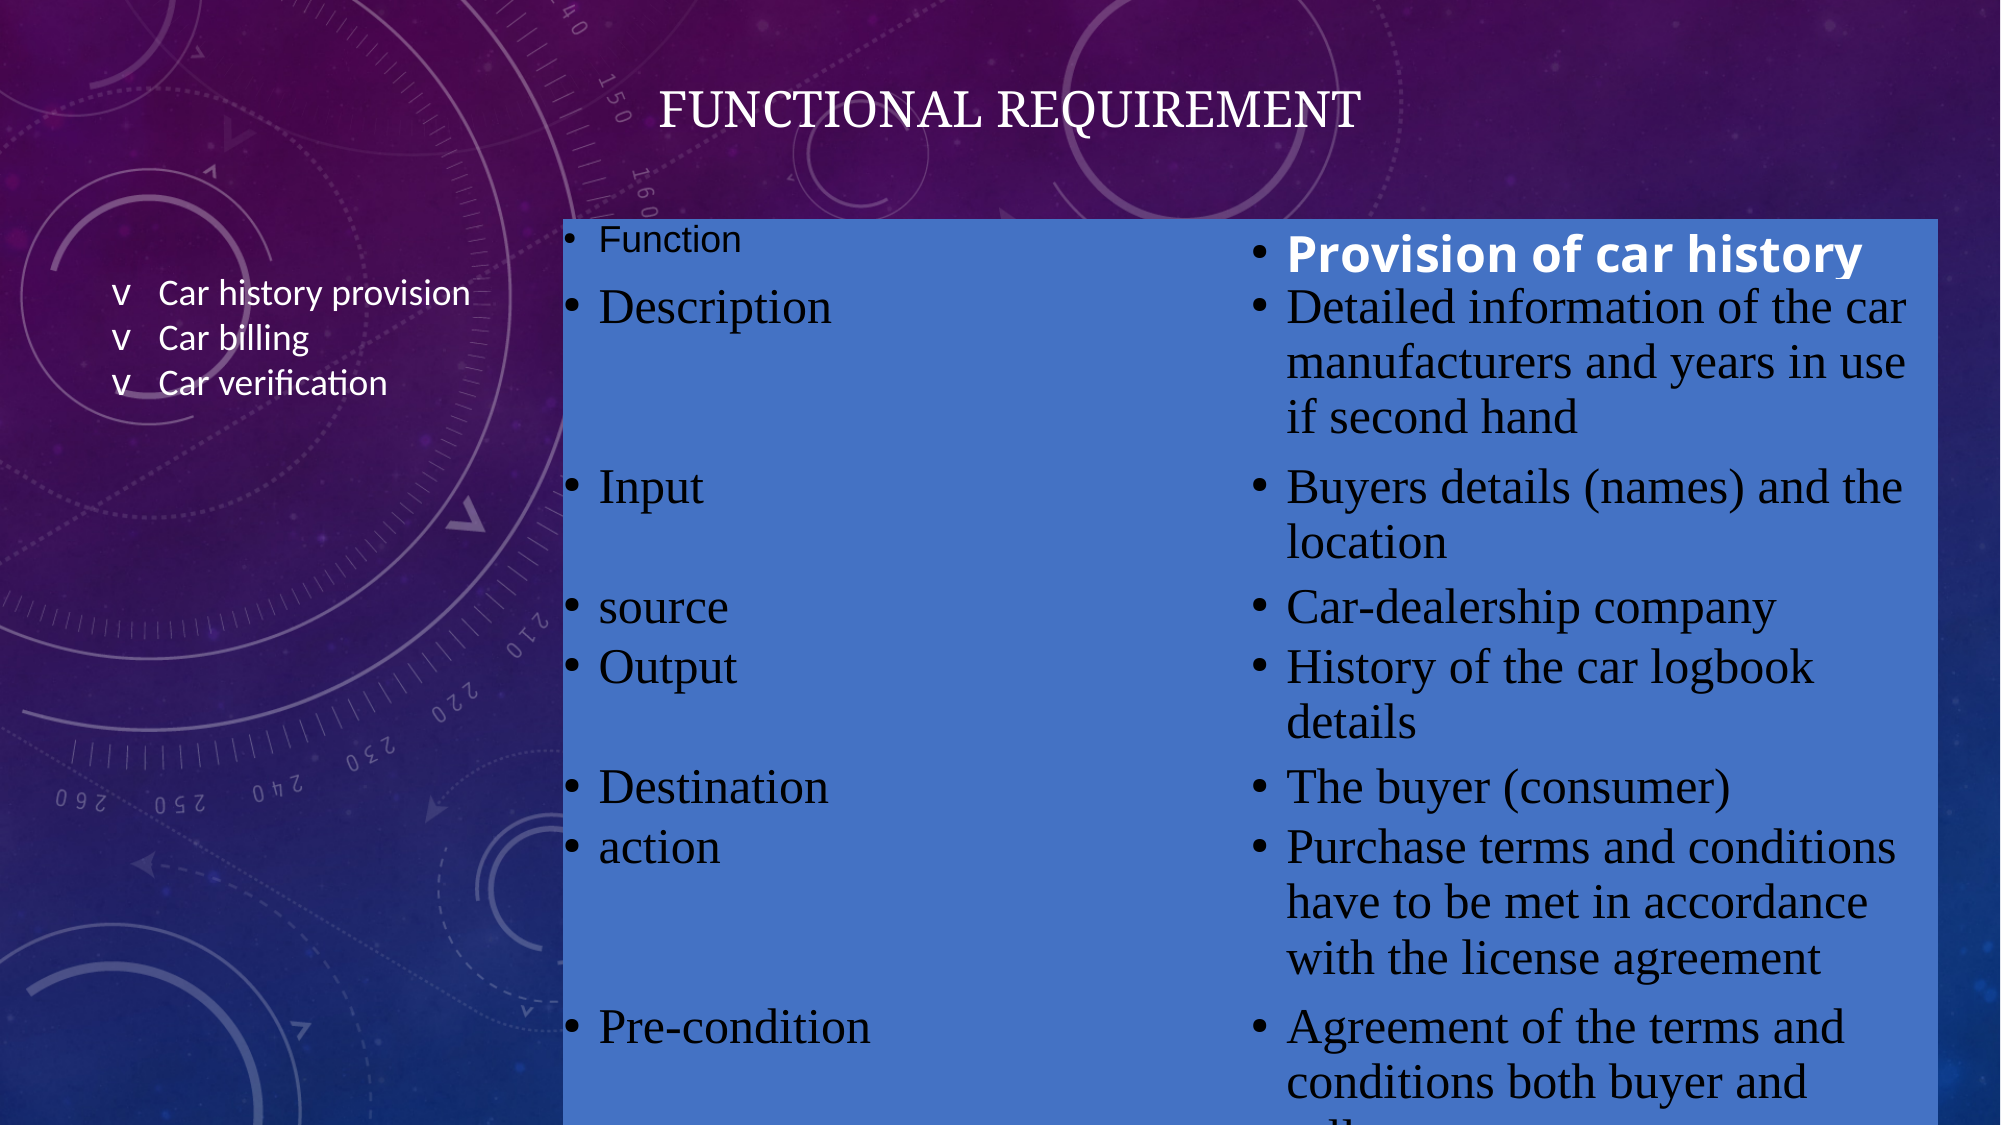

FUNCTIONAL REQUIREMENT
| Function | Provision of car history |
| --- | --- |
| Description | Detailed information of the car manufacturers and years in use if second hand |
| Input | Buyers details (names) and the location |
| source | Car-dealership company |
| Output | History of the car logbook details |
| Destination | The buyer (consumer) |
| action | Purchase terms and conditions have to be met in accordance with the license agreement |
| Pre-condition | Agreement of the terms and conditions both buyer and seller. |
| Post-condition | Terms and condition agreement |
Car history provision
Car billing
Car verification